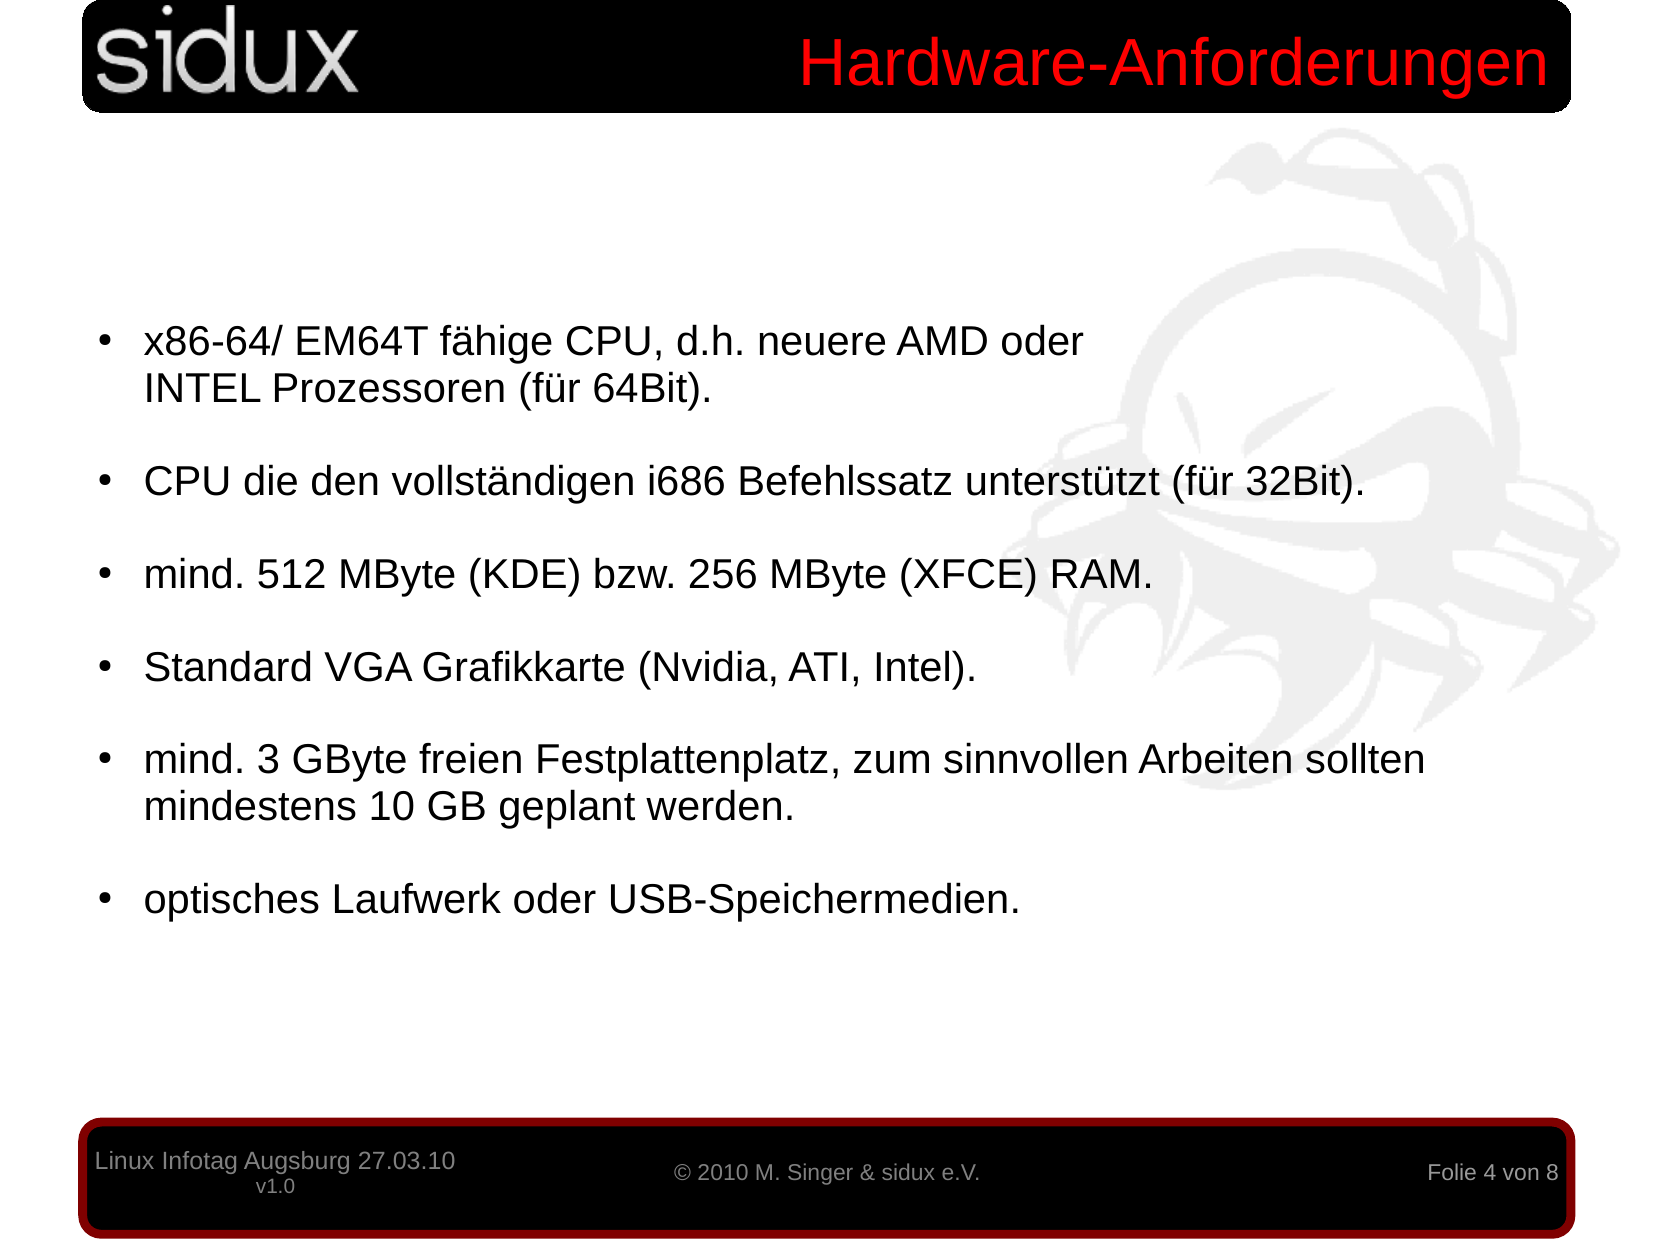

Hardware-Anforderungen
	x86-64/ EM64T fähige CPU, d.h. neuere AMD oder
	INTEL Prozessoren (für 64Bit).
	CPU die den vollständigen i686 Befehlssatz unterstützt (für 32Bit).
	mind. 512 MByte (KDE) bzw. 256 MByte (XFCE) RAM.
	Standard VGA Grafikkarte (Nvidia, ATI, Intel).
	mind. 3 GByte freien Festplattenplatz, zum sinnvollen Arbeiten sollten
	mindestens 10 GB geplant werden.
	optisches Laufwerk oder USB-Speichermedien.